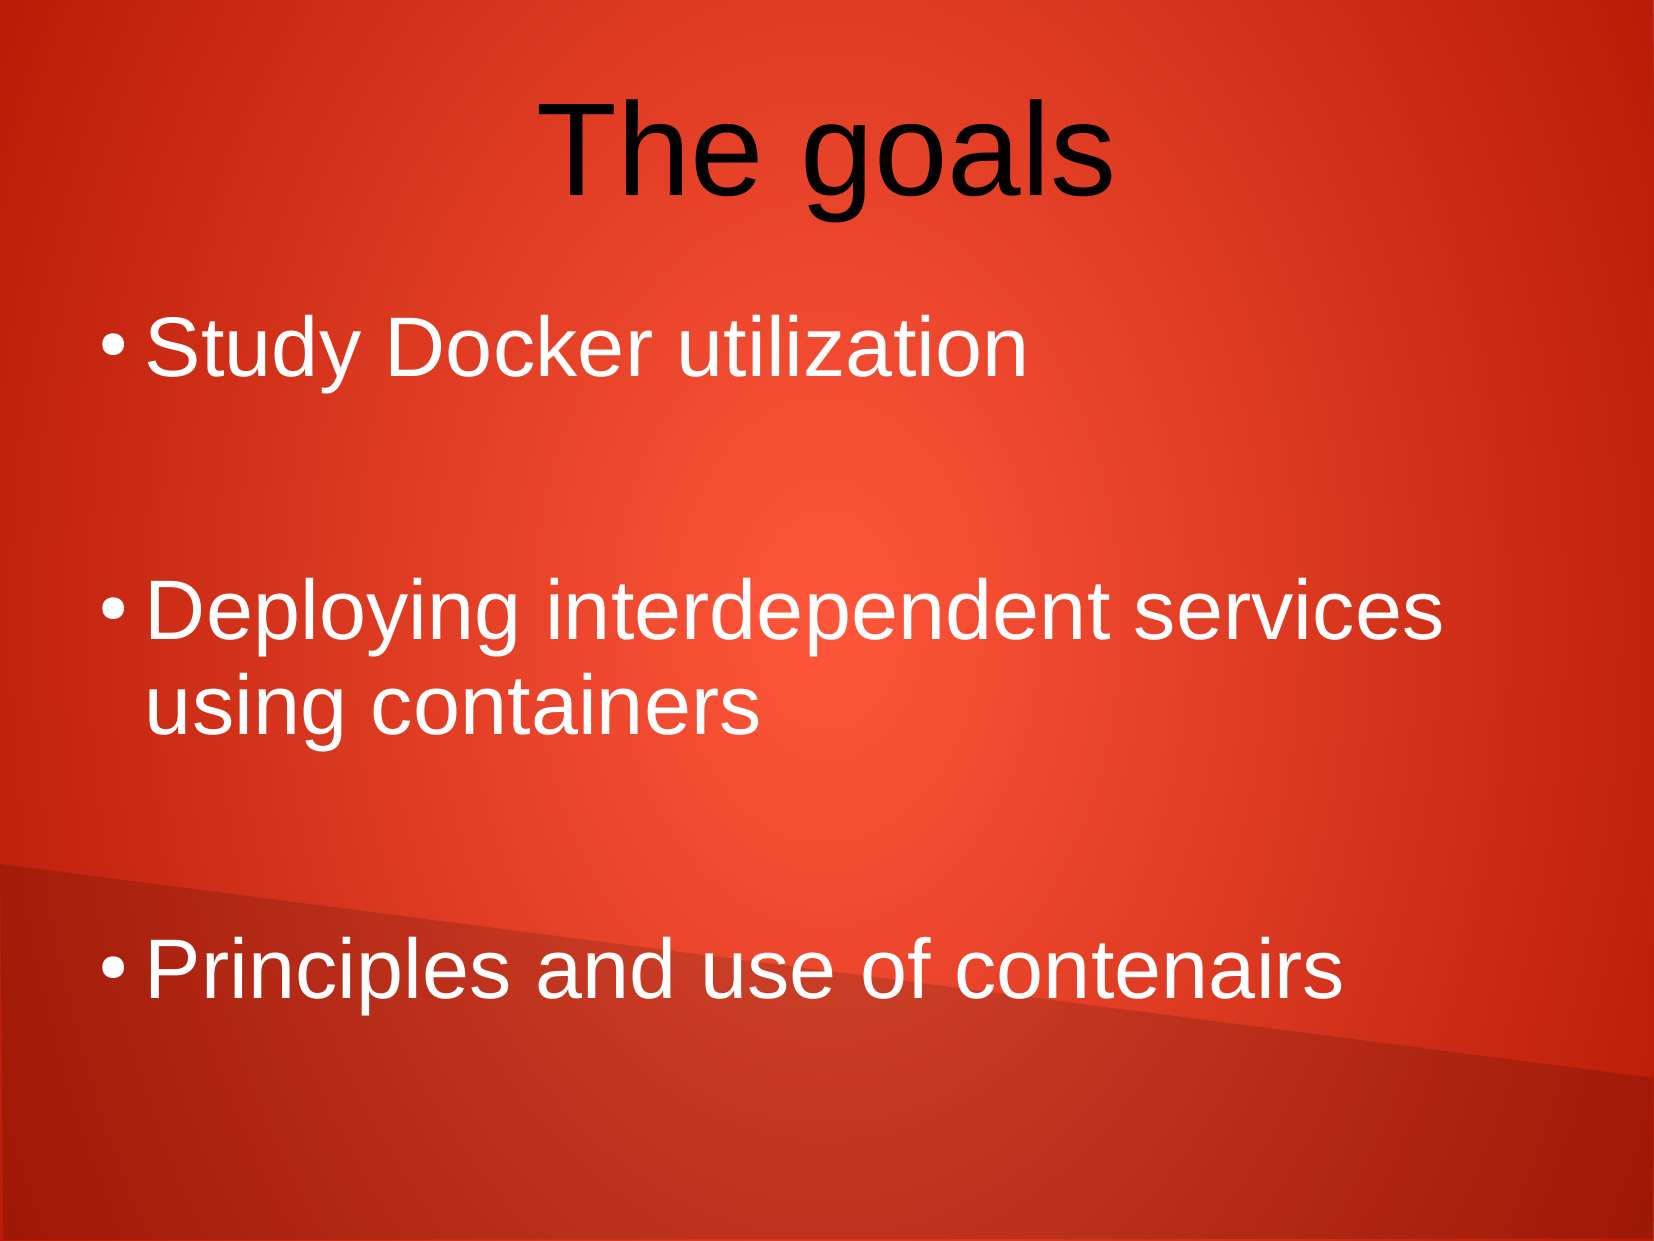

# The goals
Study Docker utilization
Deploying interdependent services using containers
Principles and use of contenairs